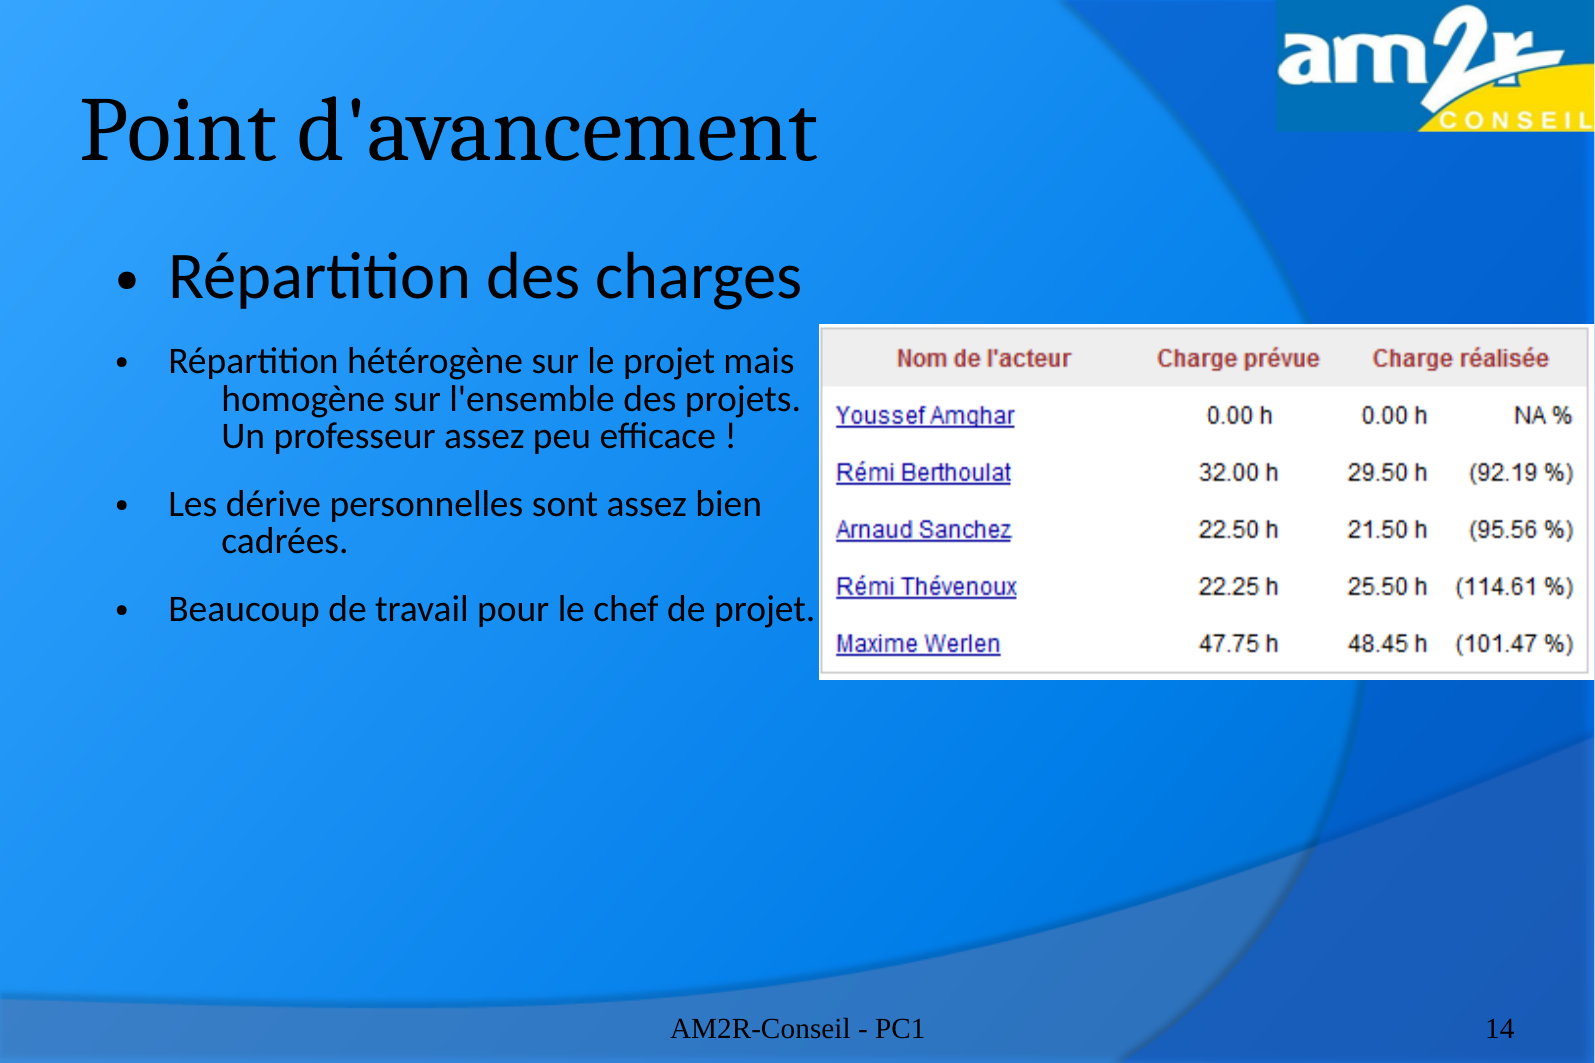

# Point d'avancement
Répartition des charges
Répartition hétérogène sur le projet mais homogène sur l'ensemble des projets. Un professeur assez peu efficace !
Les dérive personnelles sont assez bien cadrées.
Beaucoup de travail pour le chef de projet.
AM2R-Conseil - PC1
14